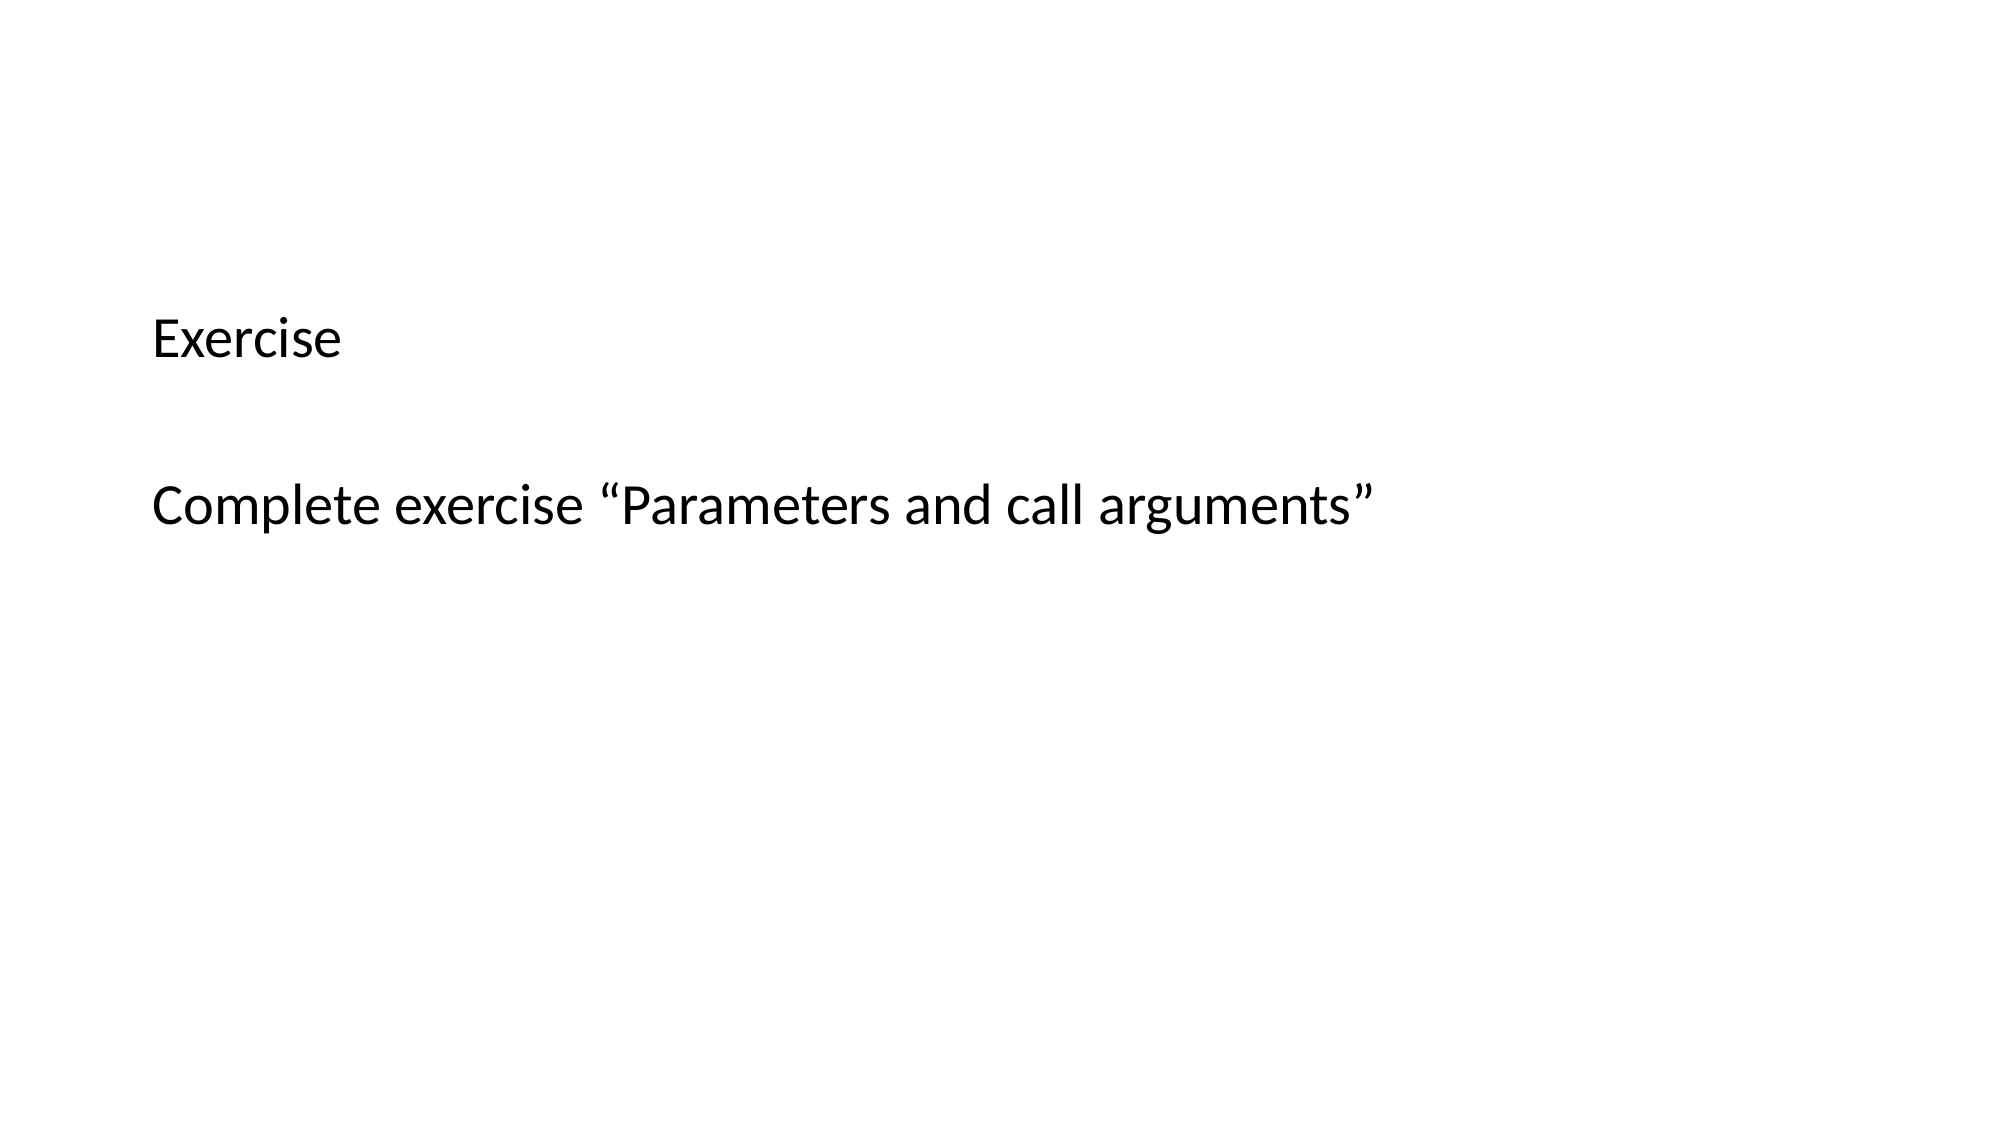

#
Exercise
Complete exercise “Parameters and call arguments”